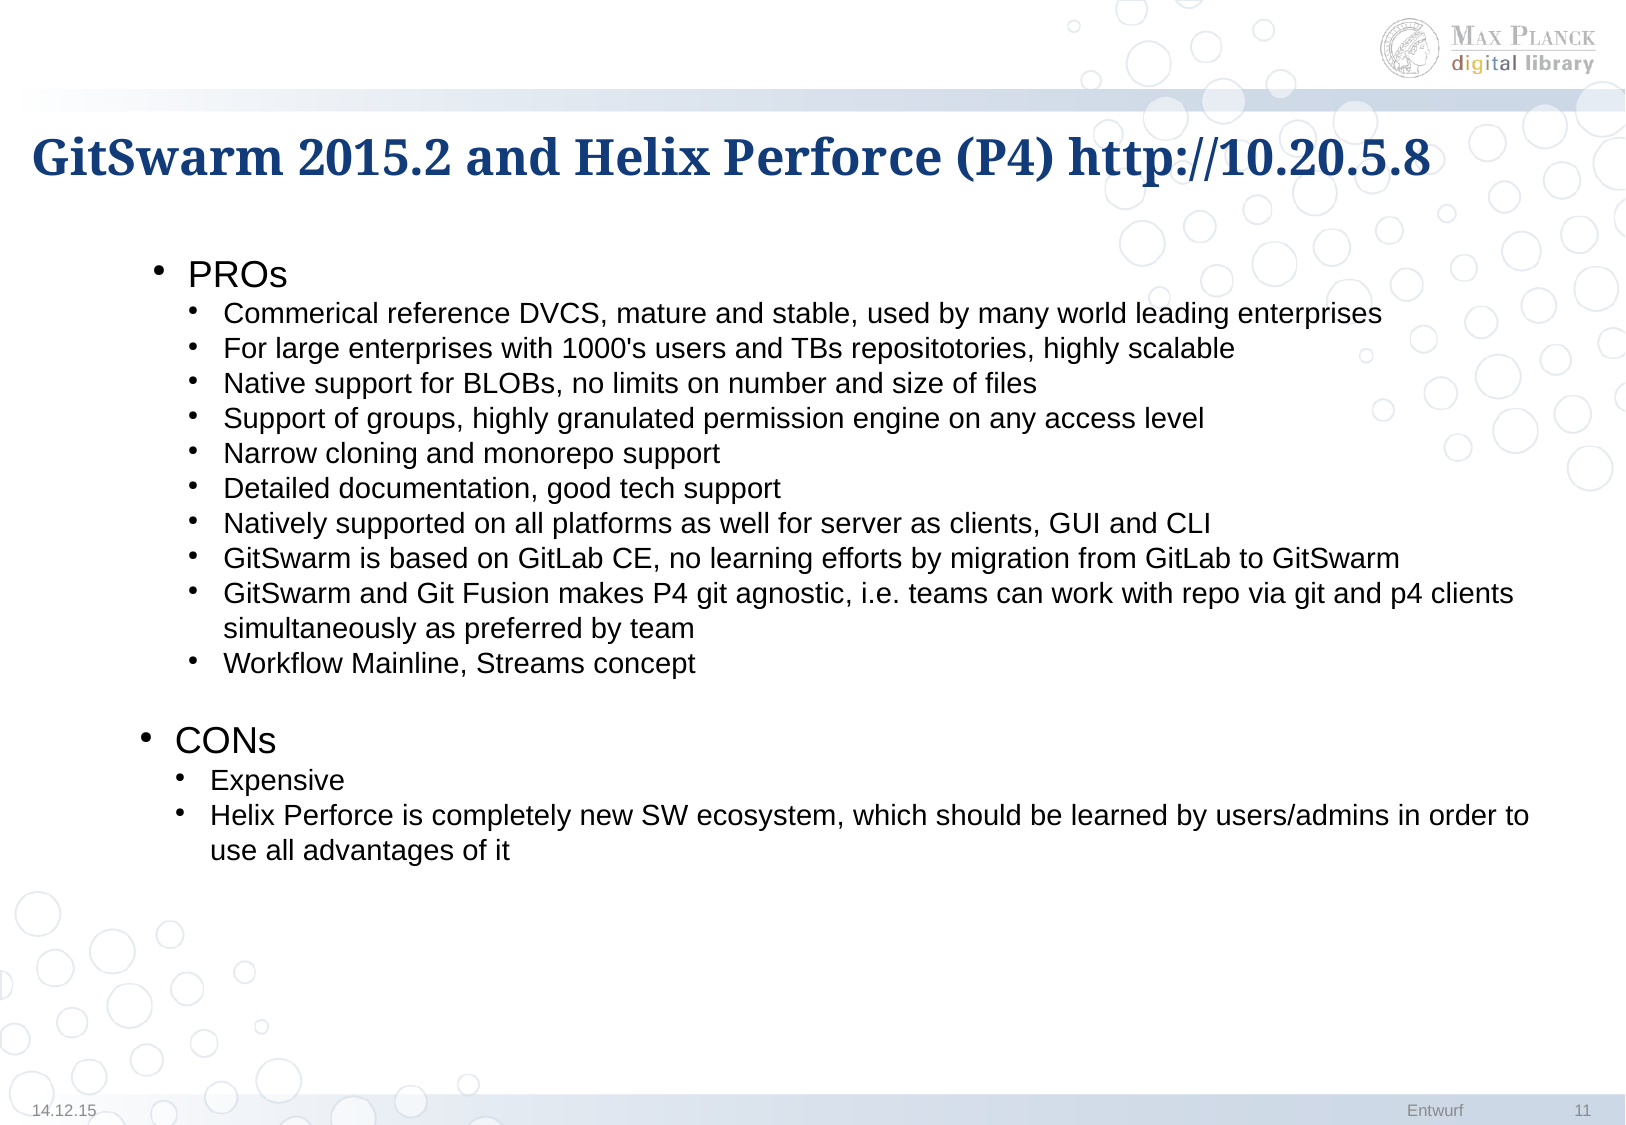

GitSwarm 2015.2 and Helix Perforce (P4) http://10.20.5.8
PROs
Commerical reference DVCS, mature and stable, used by many world leading enterprises
For large enterprises with 1000's users and TBs repositotories, highly scalable
Native support for BLOBs, no limits on number and size of files
Support of groups, highly granulated permission engine on any access level
Narrow cloning and monorepo support
Detailed documentation, good tech support
Natively supported on all platforms as well for server as clients, GUI and CLI
GitSwarm is based on GitLab CE, no learning efforts by migration from GitLab to GitSwarm
GitSwarm and Git Fusion makes P4 git agnostic, i.e. teams can work with repo via git and p4 clients simultaneously as preferred by team
Workflow Mainline, Streams concept
CONs
Expensive
Helix Perforce is completely new SW ecosystem, which should be learned by users/admins in order to use all advantages of it
14.12.15
Entwurf